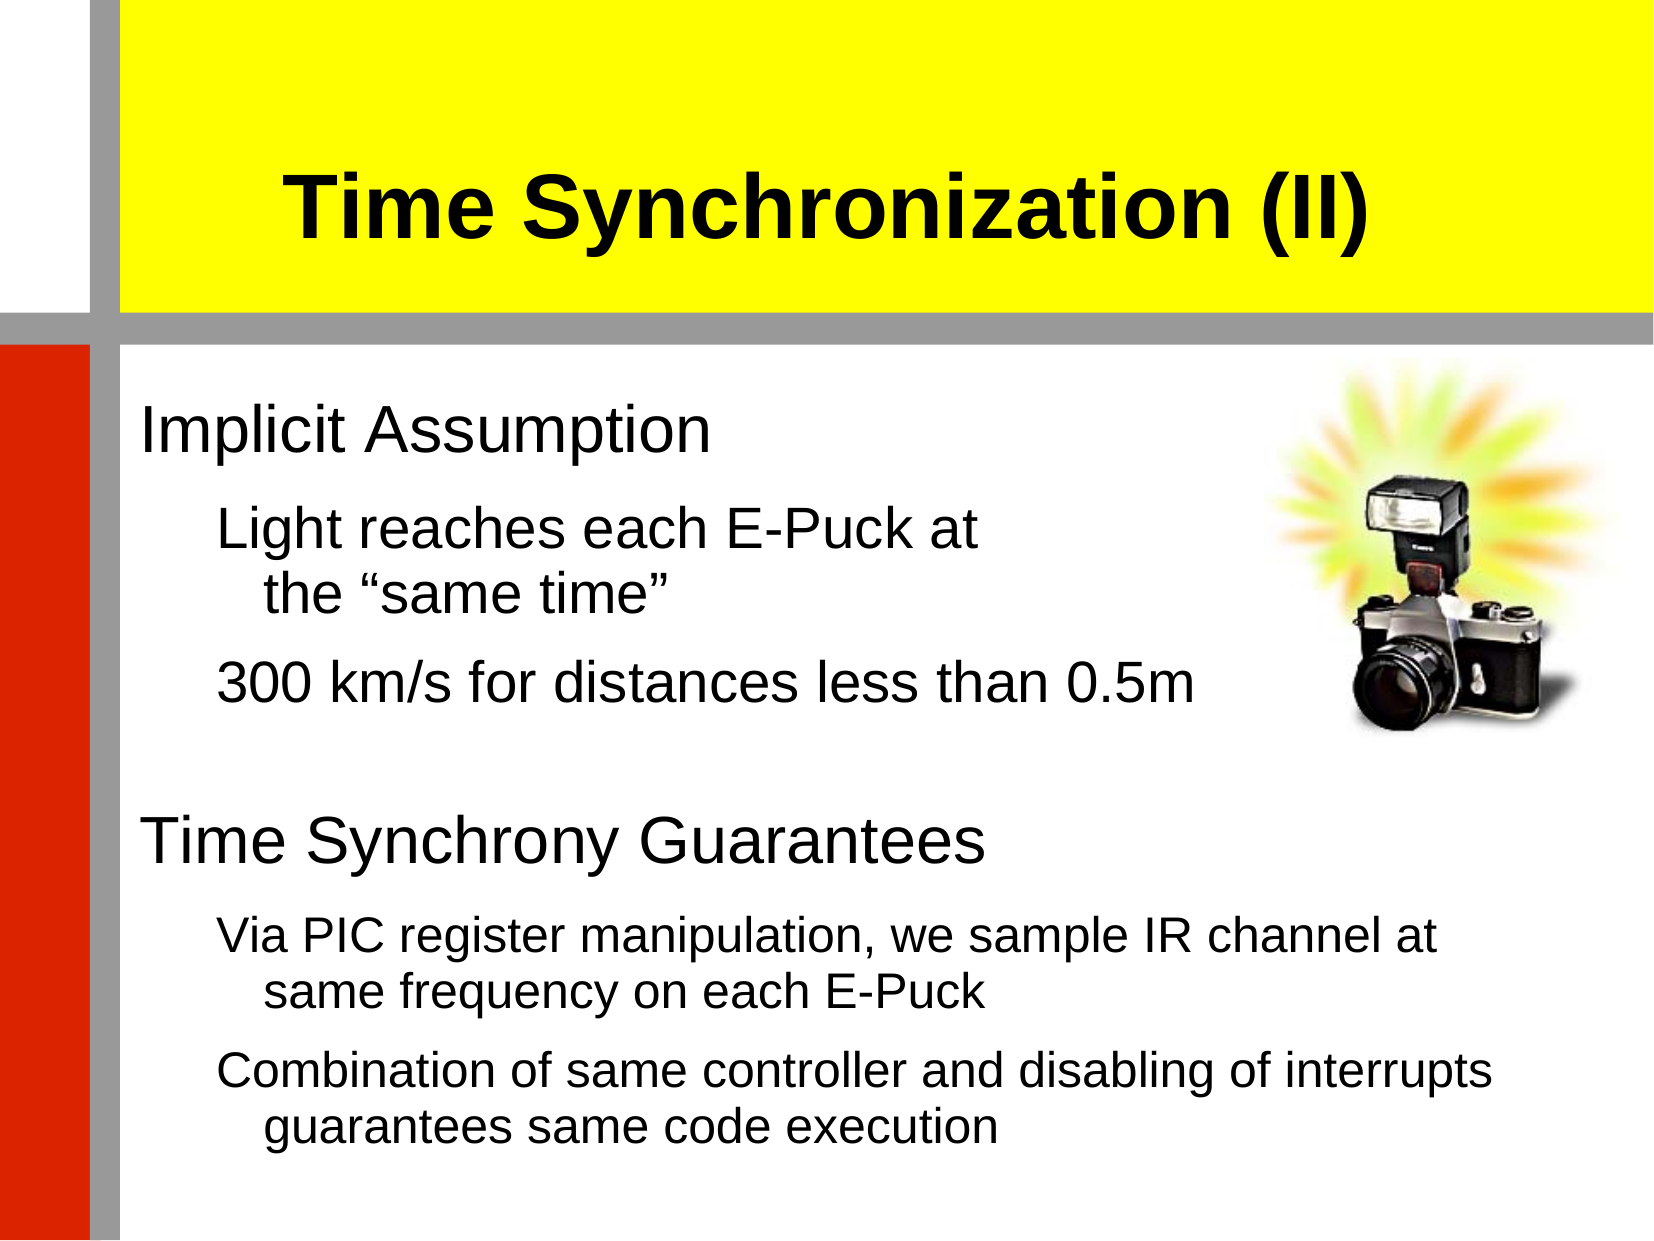

# Time Synchronization (II)
Implicit Assumption
Light reaches each E-Puck at
the “same time”
300 km/s for distances less than 0.5m
Time Synchrony Guarantees
Via PIC register manipulation, we sample IR channel at same frequency on each E-Puck
Combination of same controller and disabling of interrupts guarantees same code execution